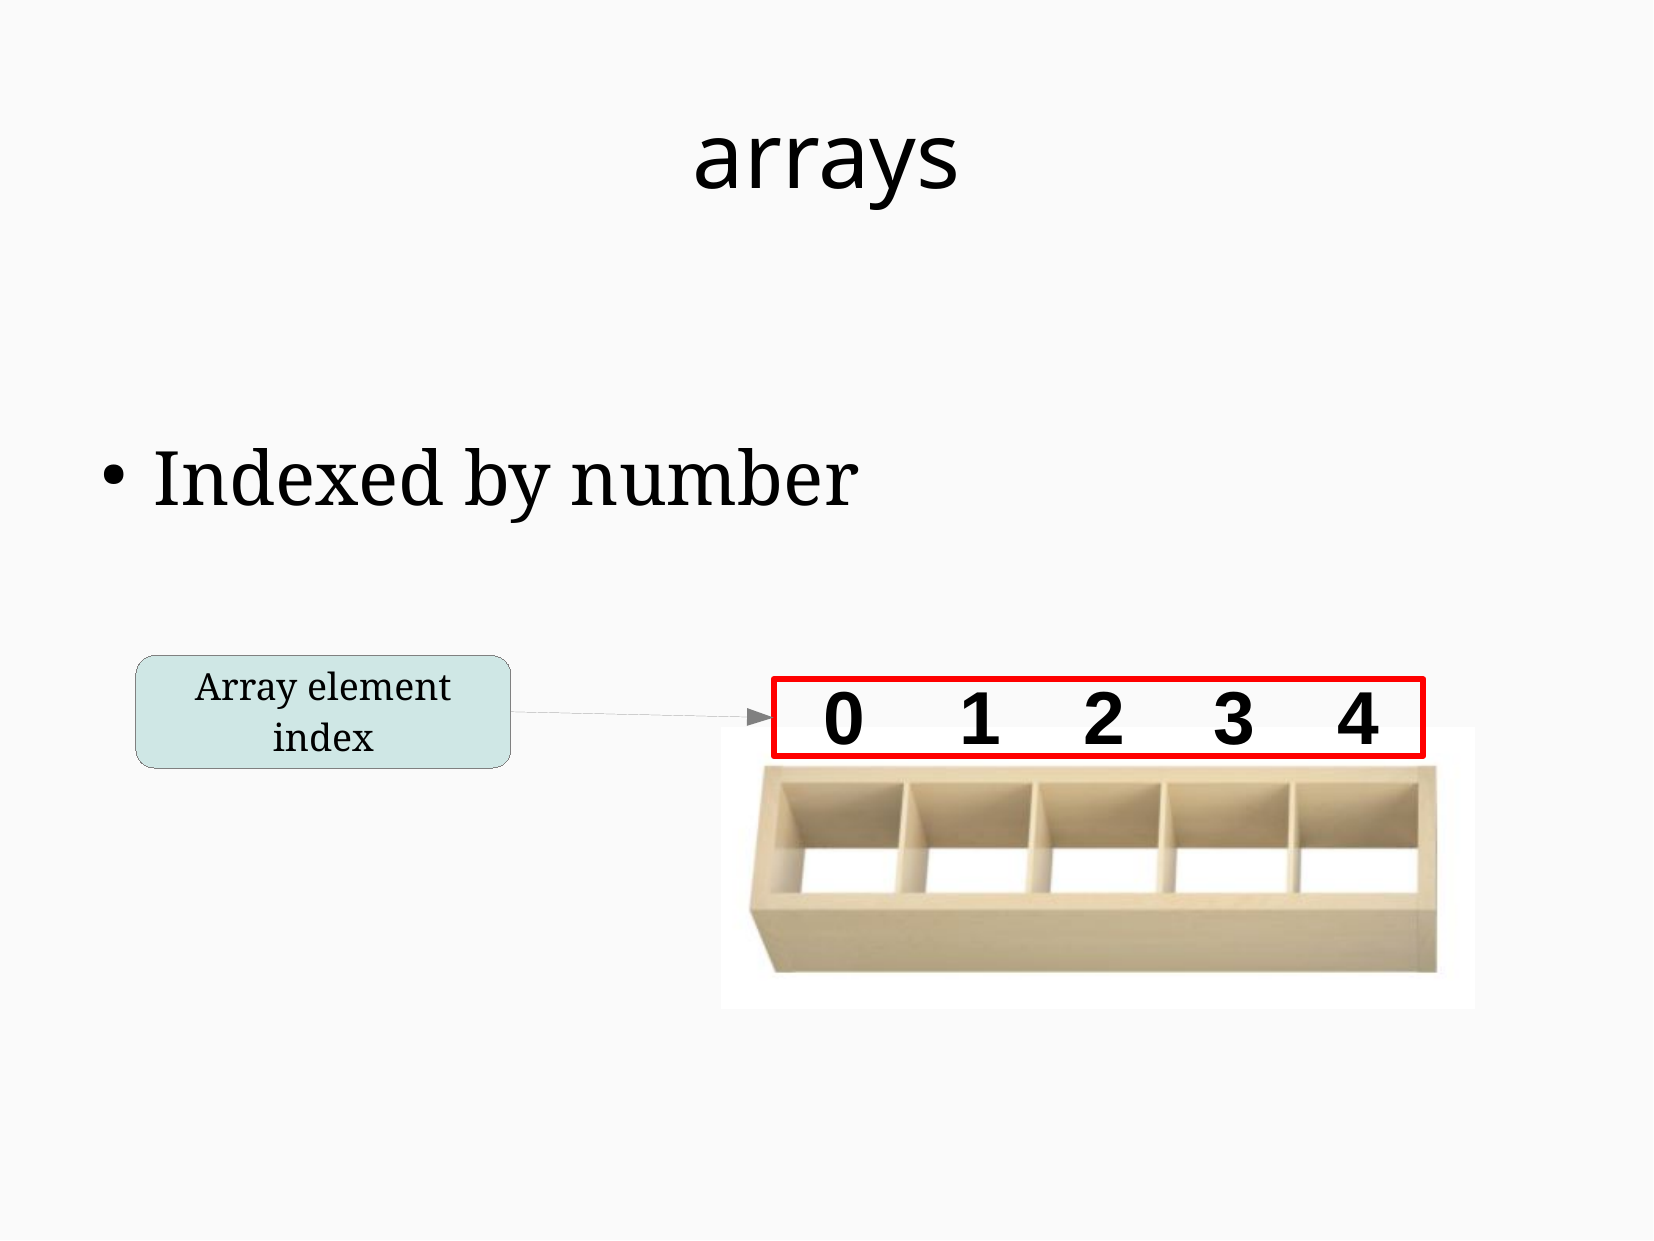

# arrays
Indexed by number
Array element
index
0
1
2
3
4